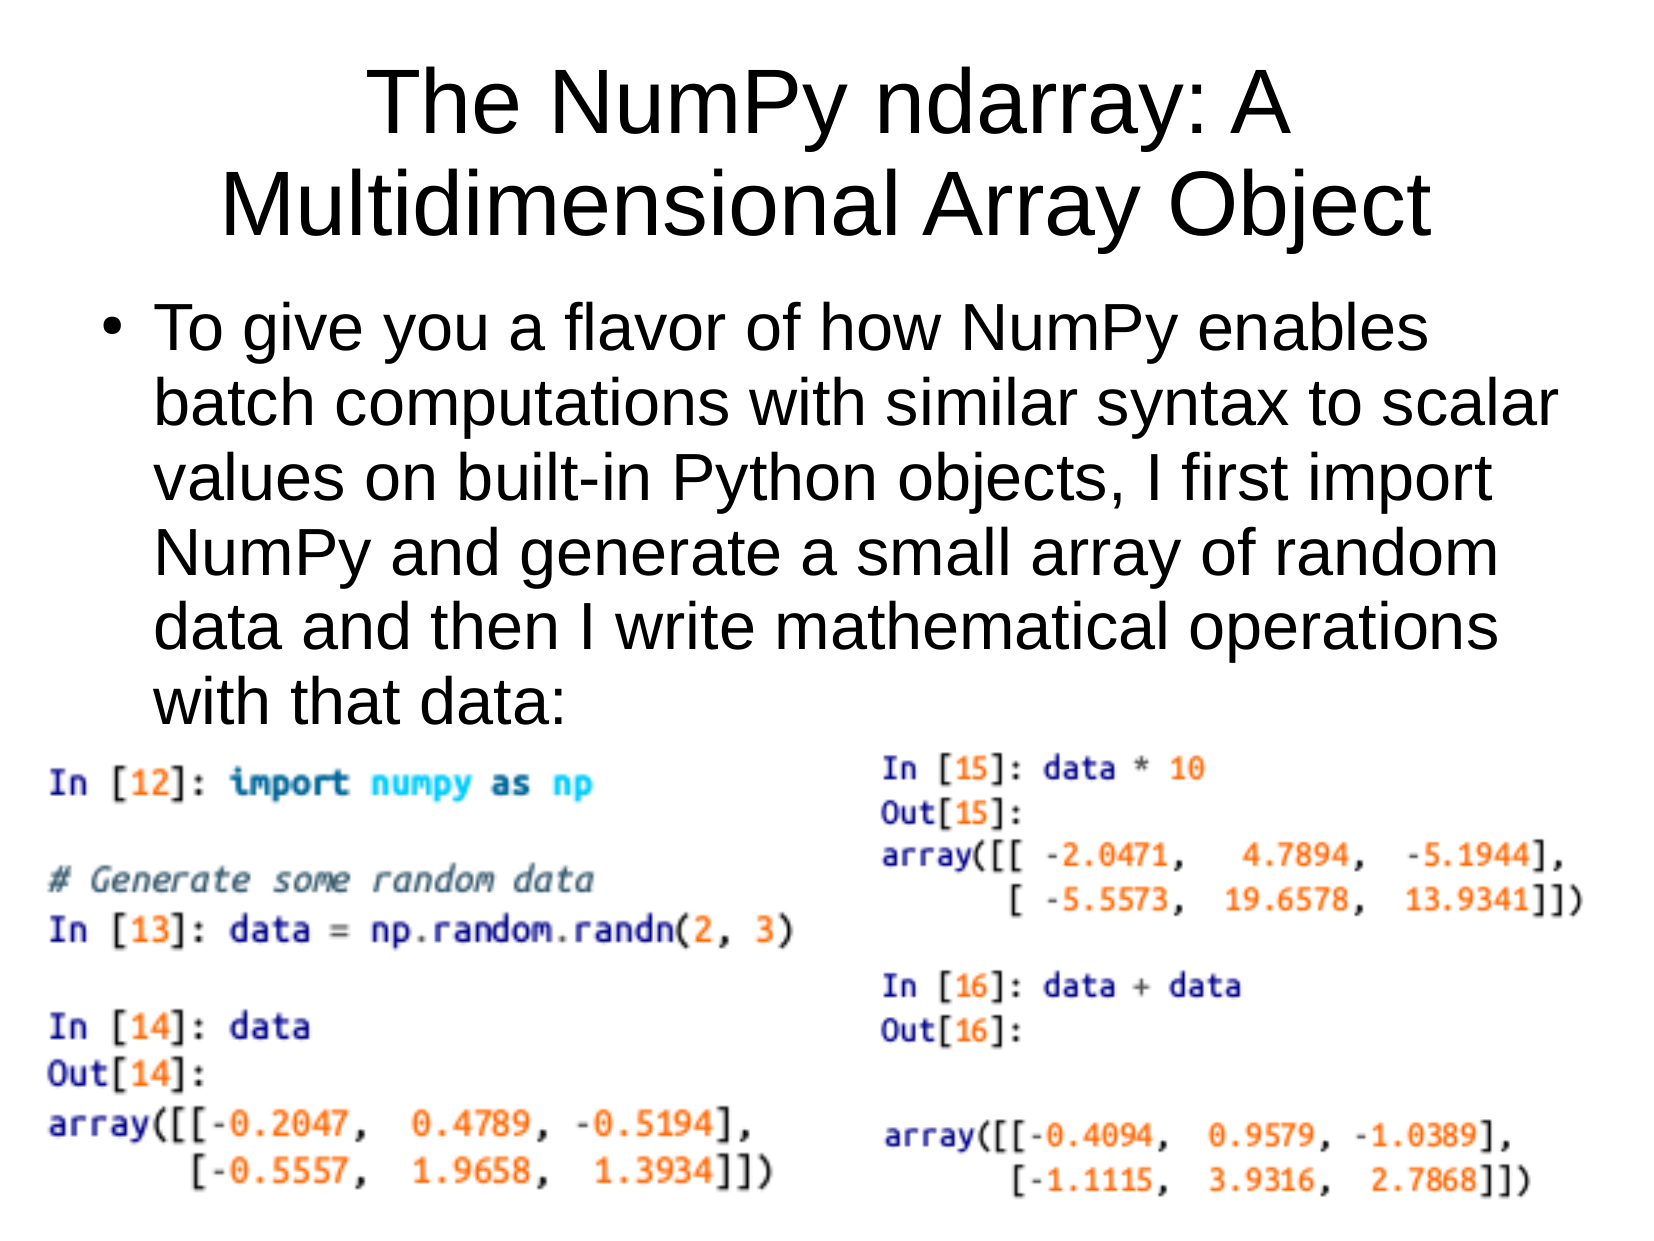

# The NumPy ndarray: A Multidimensional Array Object
To give you a flavor of how NumPy enables batch computations with similar syntax to scalar values on built-in Python objects, I first import NumPy and generate a small array of random data and then I write mathematical operations with that data: